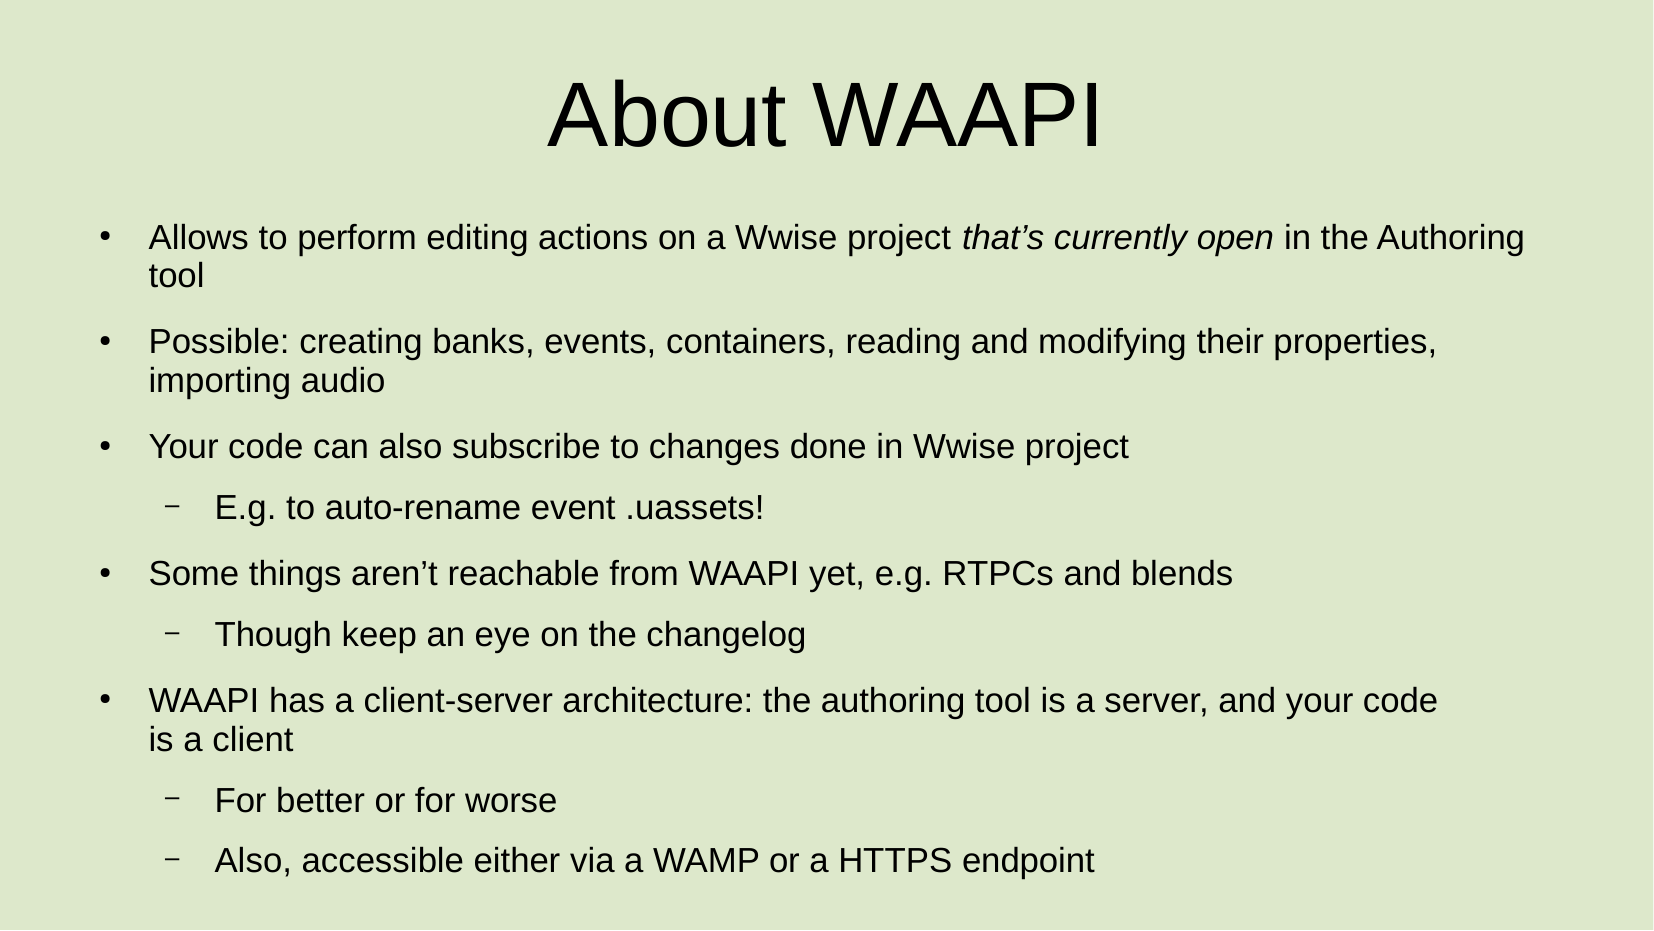

# About WAAPI
Allows to perform editing actions on a Wwise project that’s currently open in the Authoring tool
Possible: creating banks, events, containers, reading and modifying their properties, importing audio
Your code can also subscribe to changes done in Wwise project
E.g. to auto-rename event .uassets!
Some things aren’t reachable from WAAPI yet, e.g. RTPCs and blends
Though keep an eye on the changelog
WAAPI has a client-server architecture: the authoring tool is a server, and your code is a client
For better or for worse
Also, accessible either via a WAMP or a HTTPS endpoint